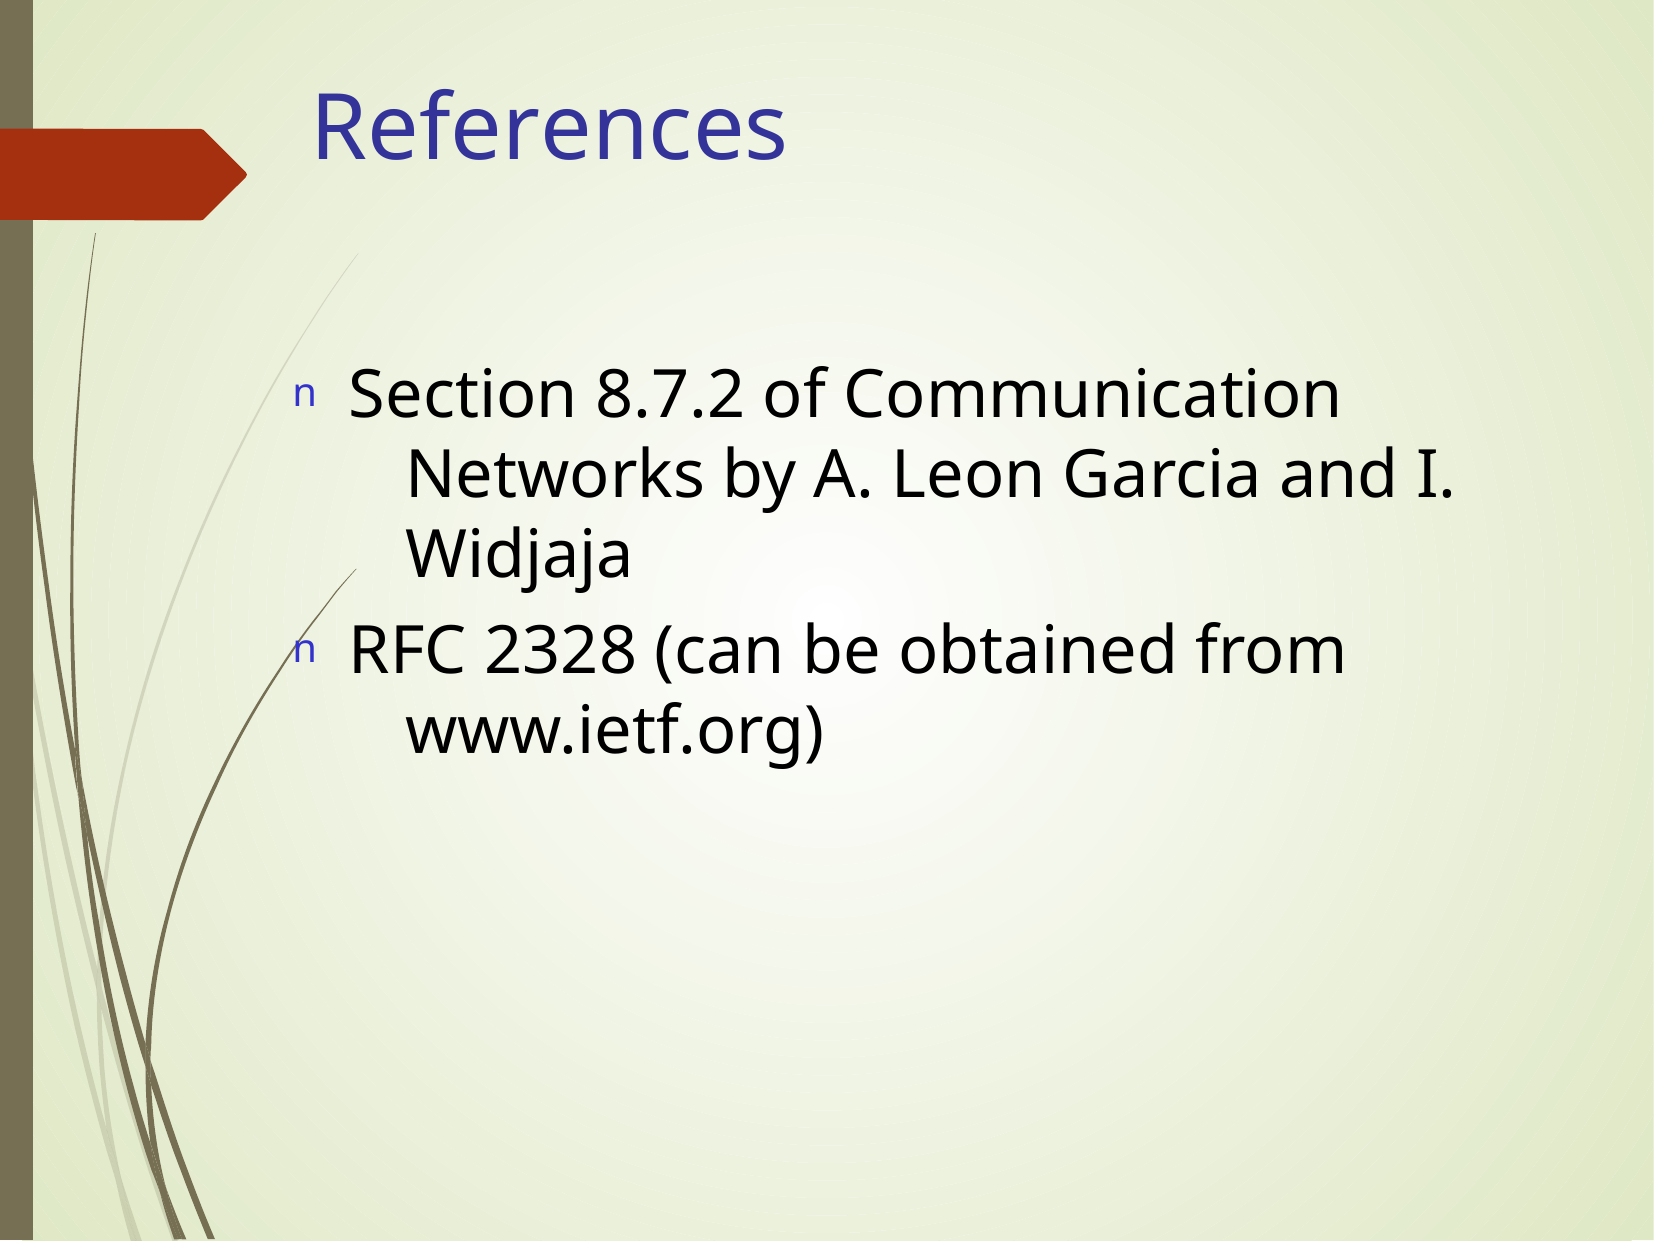

References
Section 8.7.2 of Communication Networks by A. Leon Garcia and I. Widjaja
RFC 2328 (can be obtained from www.ietf.org)